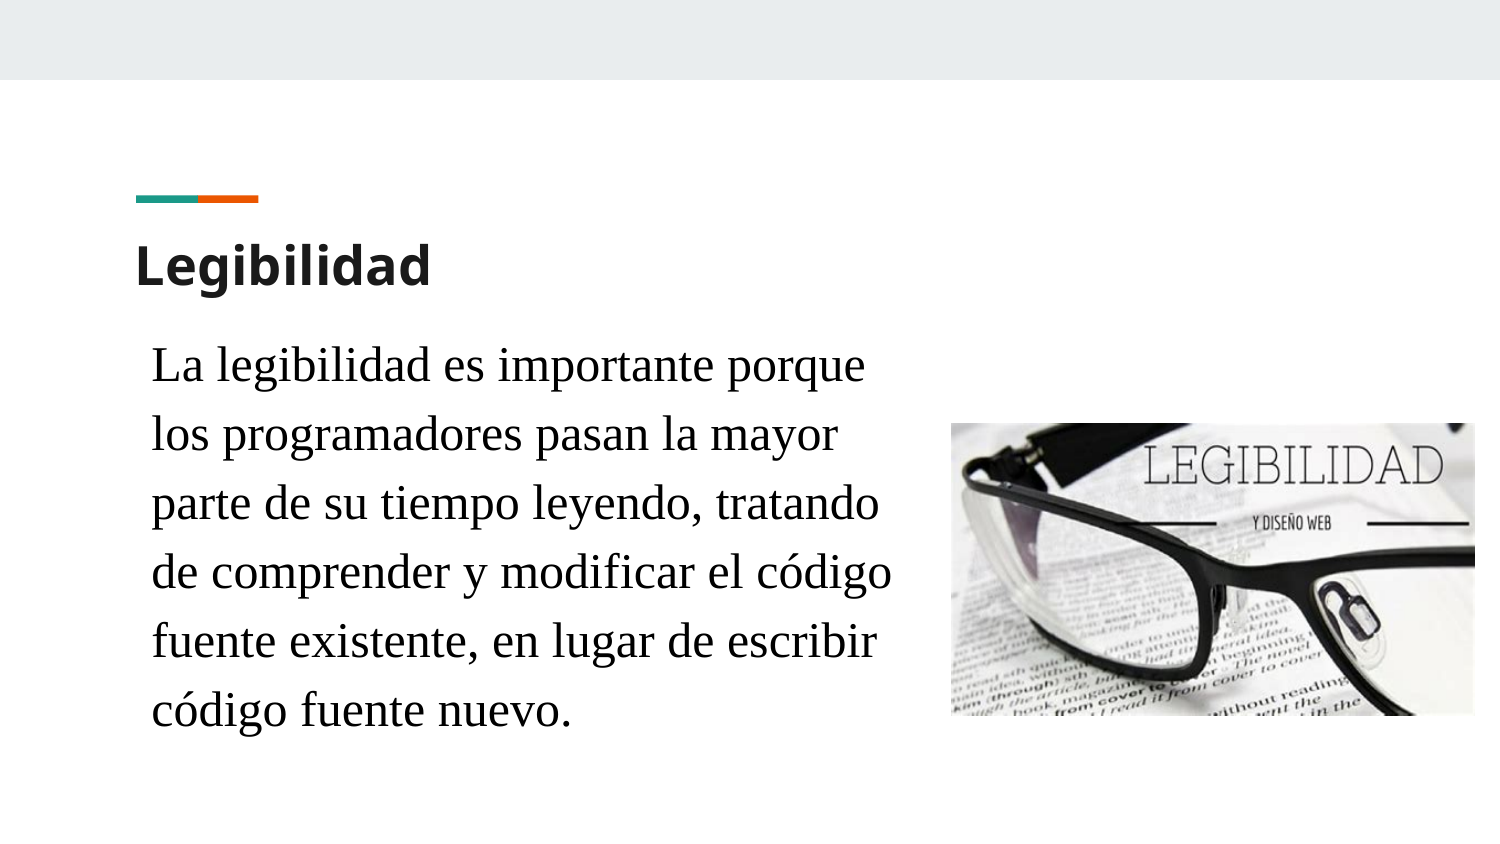

# Legibilidad
La legibilidad es importante porque los programadores pasan la mayor parte de su tiempo leyendo, tratando de comprender y modificar el código fuente existente, en lugar de escribir código fuente nuevo.